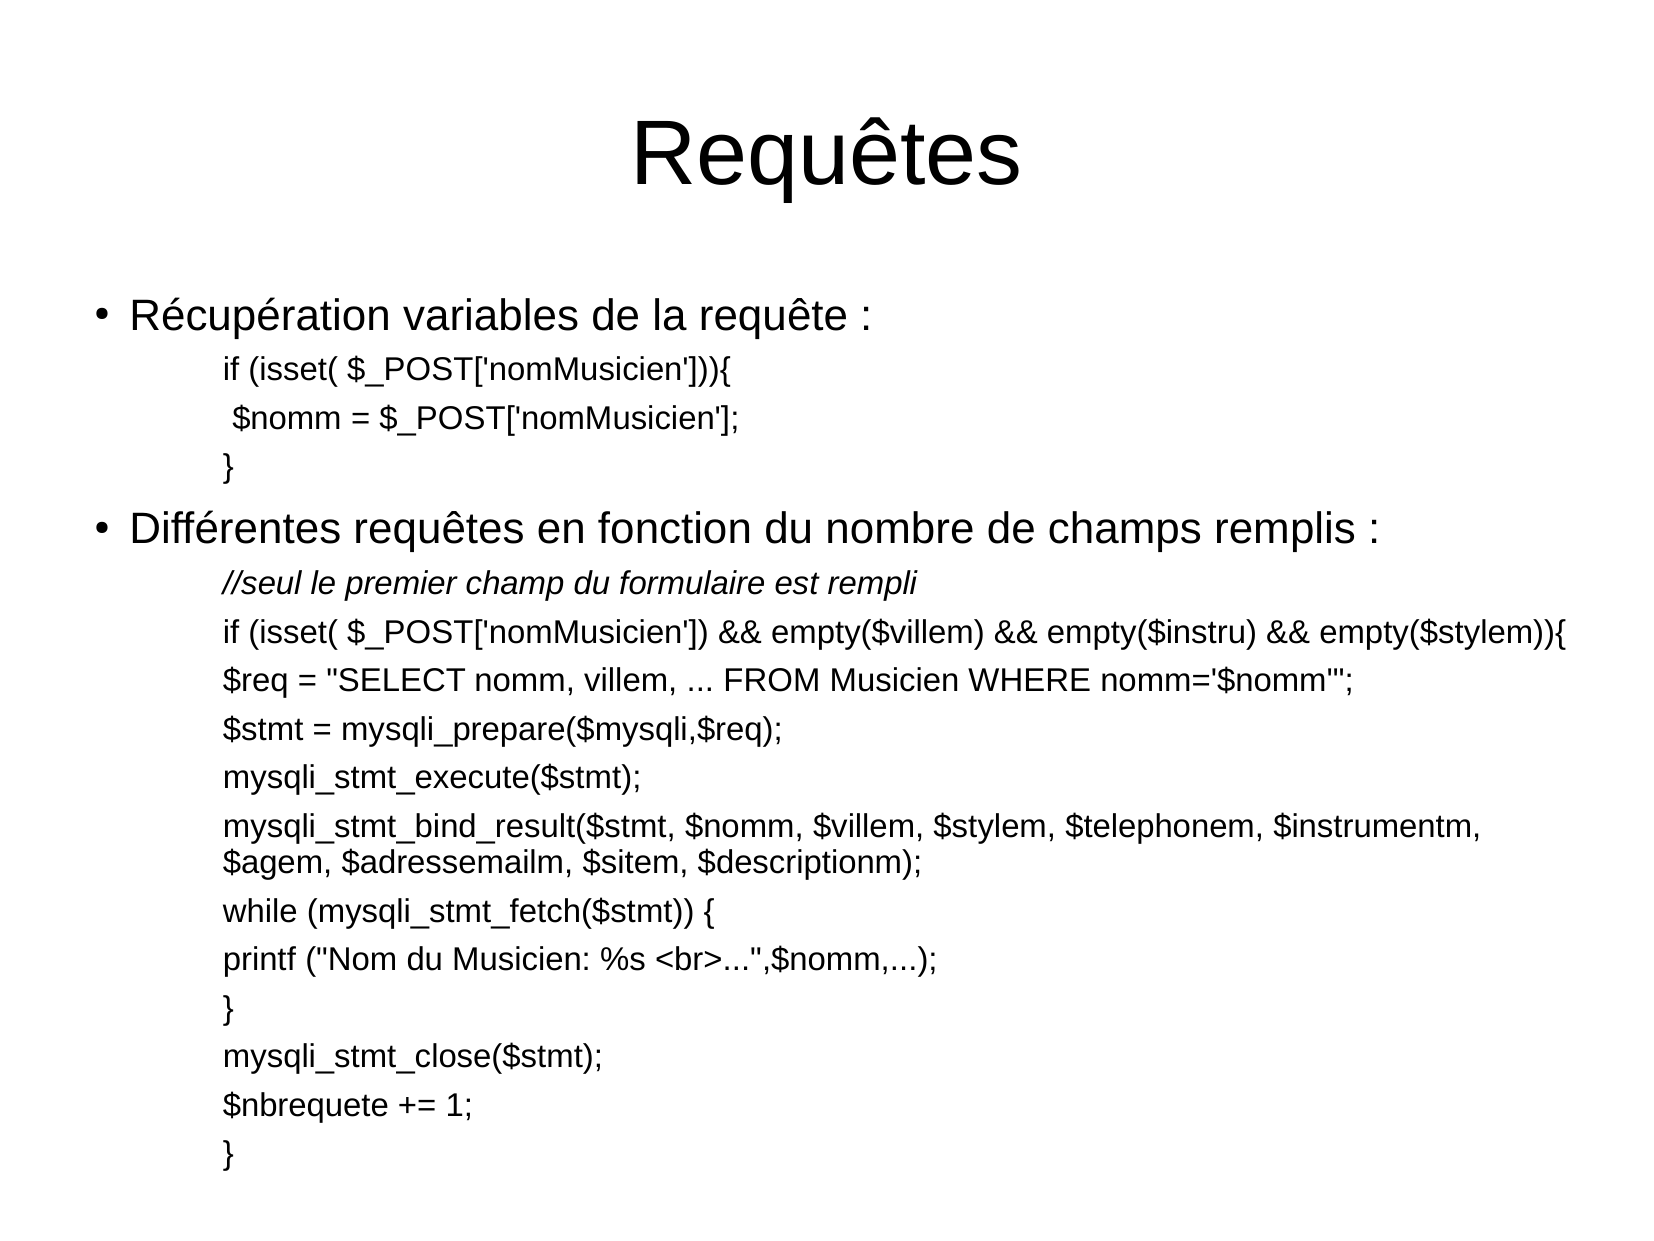

# Requêtes
Récupération variables de la requête :
if (isset( $_POST['nomMusicien'])){
 $nomm = $_POST['nomMusicien'];
}
Différentes requêtes en fonction du nombre de champs remplis :
//seul le premier champ du formulaire est rempli
if (isset( $_POST['nomMusicien']) && empty($villem) && empty($instru) && empty($stylem)){
$req = "SELECT nomm, villem, ... FROM Musicien WHERE nomm='$nomm'";
$stmt = mysqli_prepare($mysqli,$req);
mysqli_stmt_execute($stmt);
mysqli_stmt_bind_result($stmt, $nomm, $villem, $stylem, $telephonem, $instrumentm, $agem, $adressemailm, $sitem, $descriptionm);
while (mysqli_stmt_fetch($stmt)) {
printf ("Nom du Musicien: %s <br>...",$nomm,...);
}
mysqli_stmt_close($stmt);
$nbrequete += 1;
}